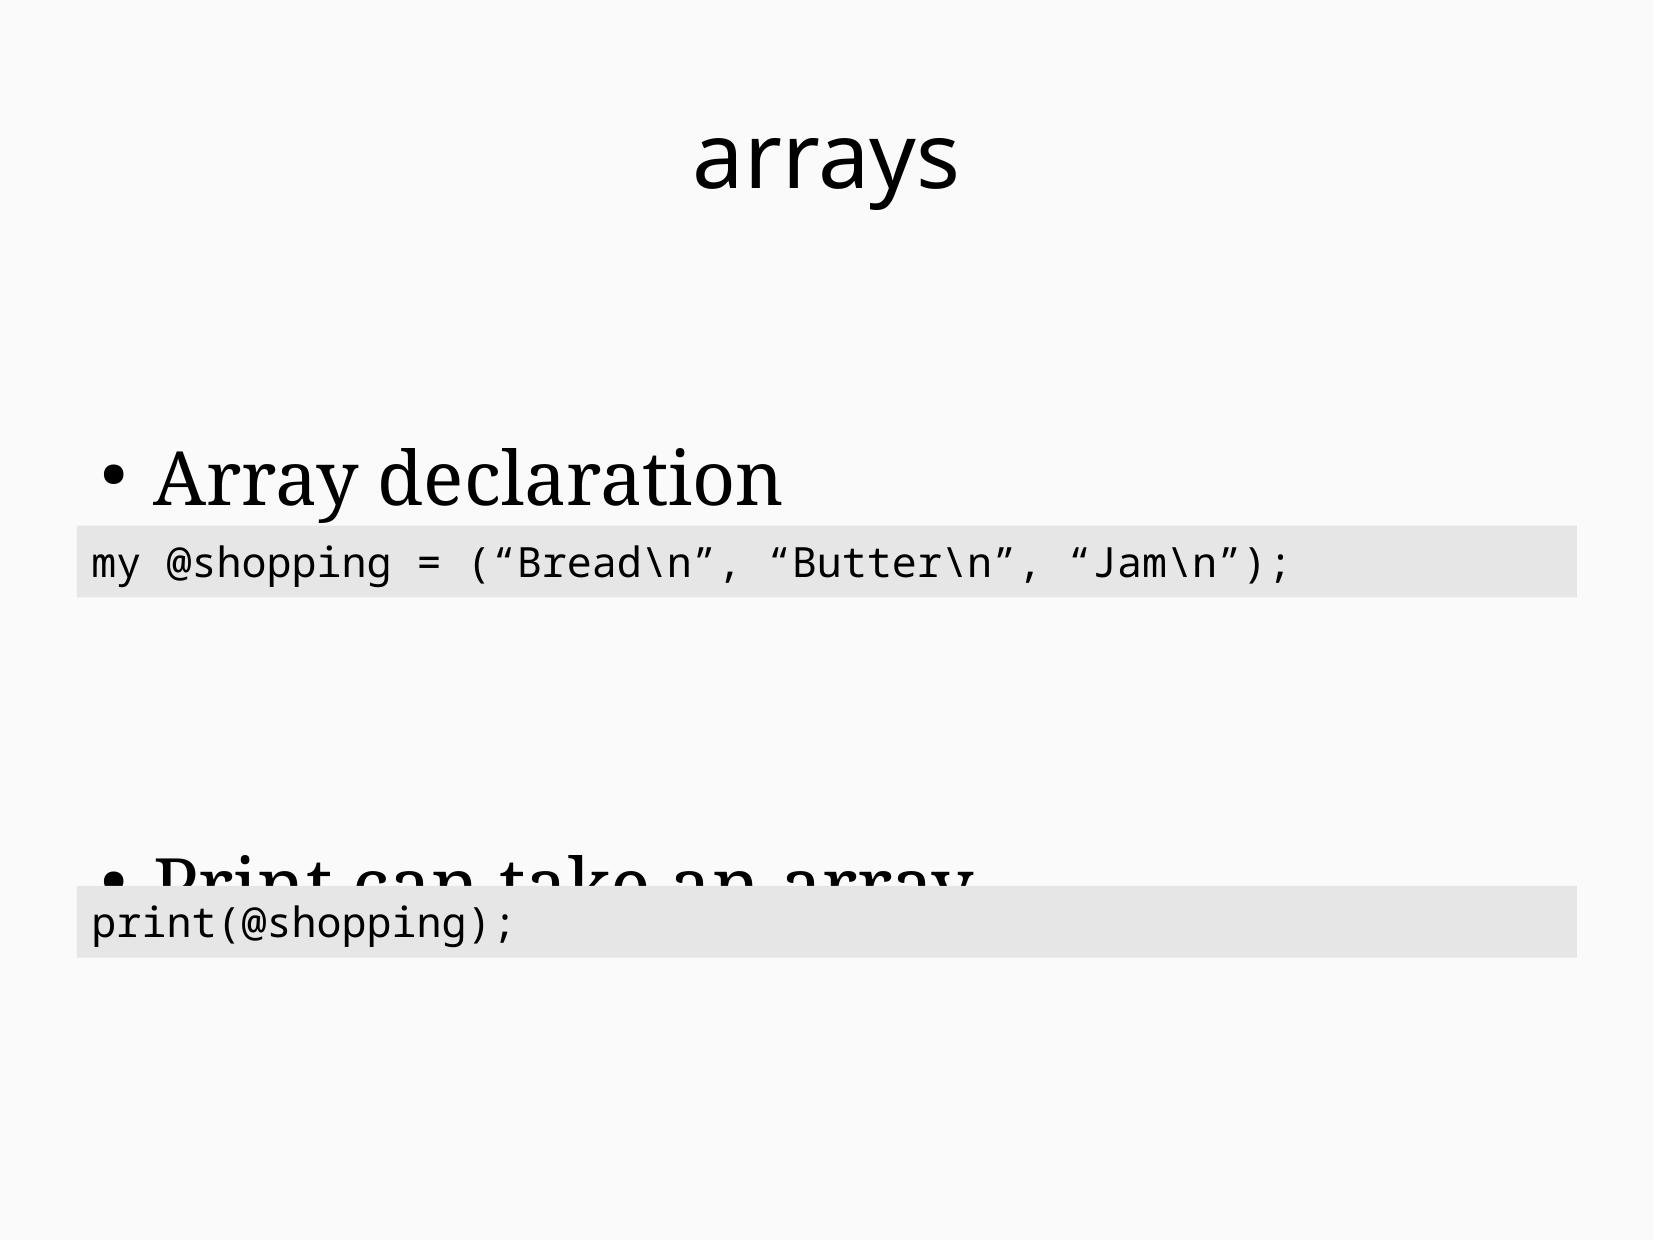

# arrays
Array declaration
Print can take an array
my @shopping = (“Bread\n”, “Butter\n”, “Jam\n”);
print(@shopping);